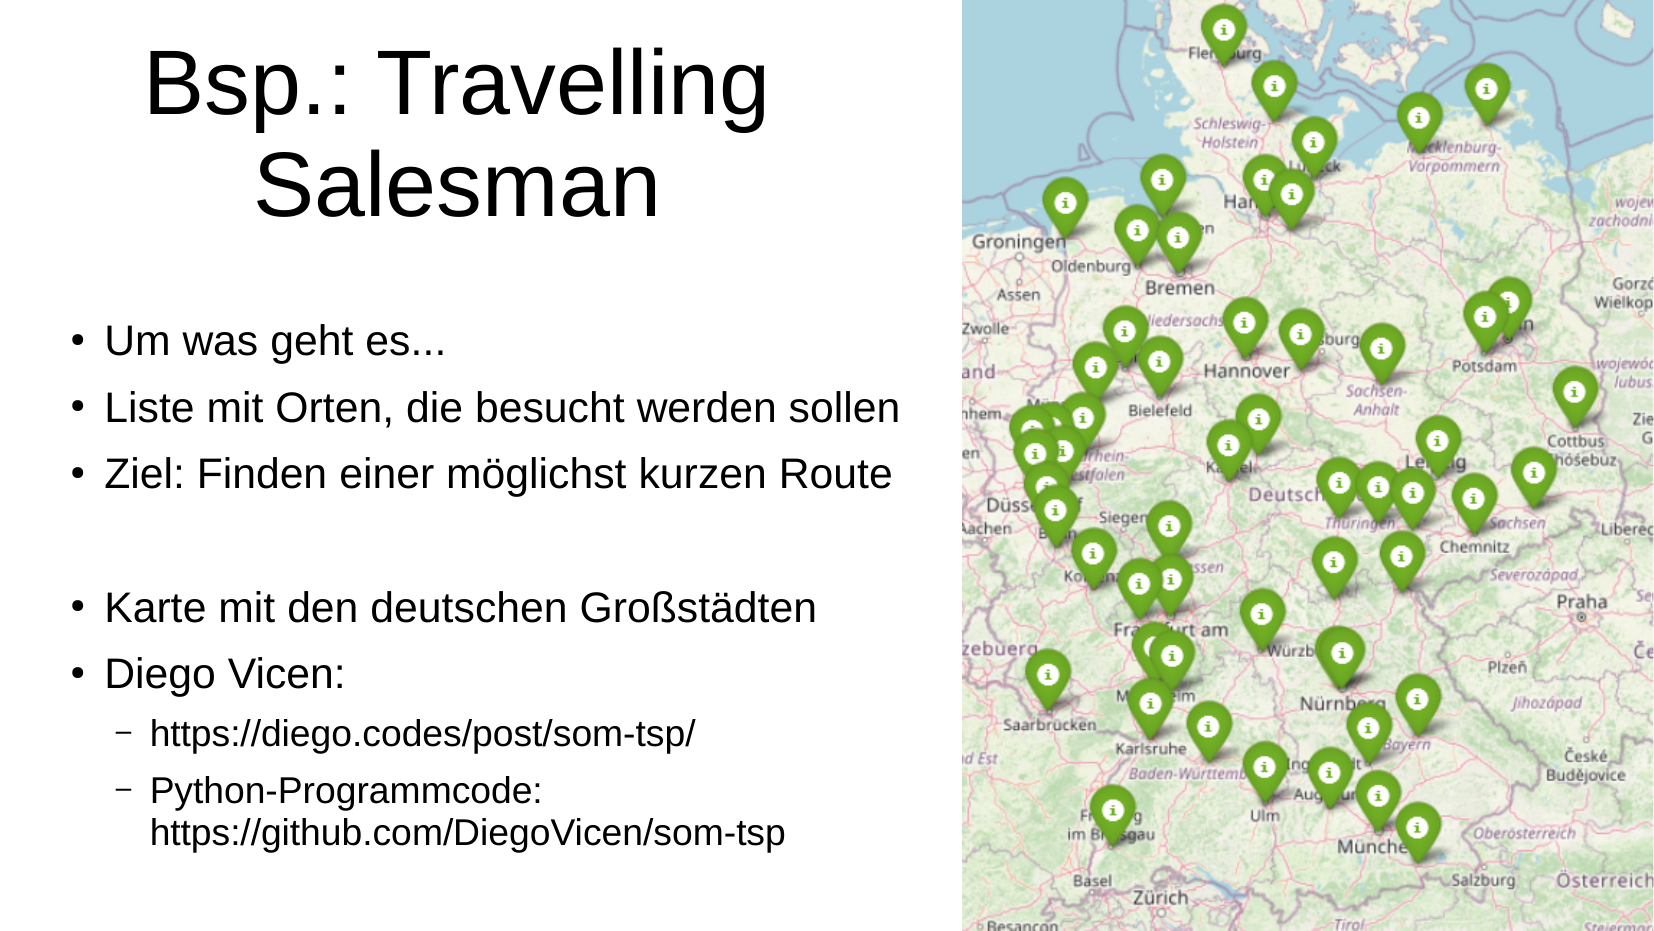

# Bsp.: Travelling Salesman
Um was geht es...
Liste mit Orten, die besucht werden sollen
Ziel: Finden einer möglichst kurzen Route
Karte mit den deutschen Großstädten
Diego Vicen:
https://diego.codes/post/som-tsp/
Python-Programmcode: https://github.com/DiegoVicen/som-tsp